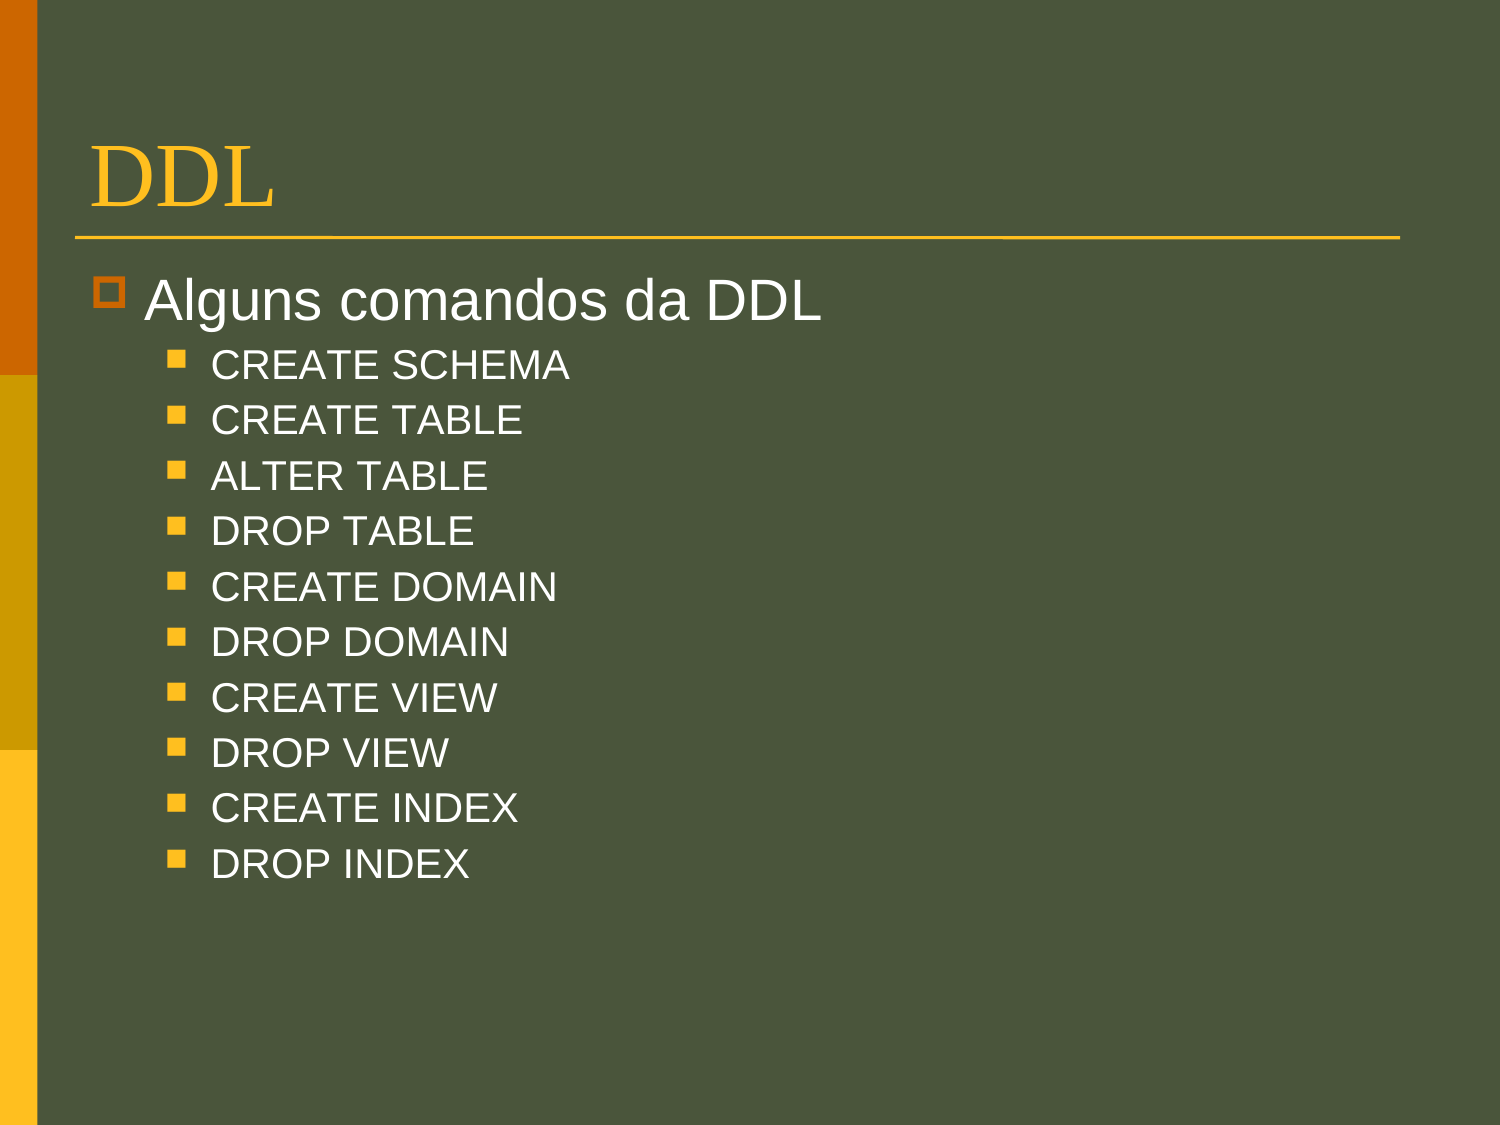

# DDL
Alguns comandos da DDL
CREATE SCHEMA
CREATE TABLE
ALTER TABLE
DROP TABLE
CREATE DOMAIN
DROP DOMAIN
CREATE VIEW
DROP VIEW
CREATE INDEX
DROP INDEX